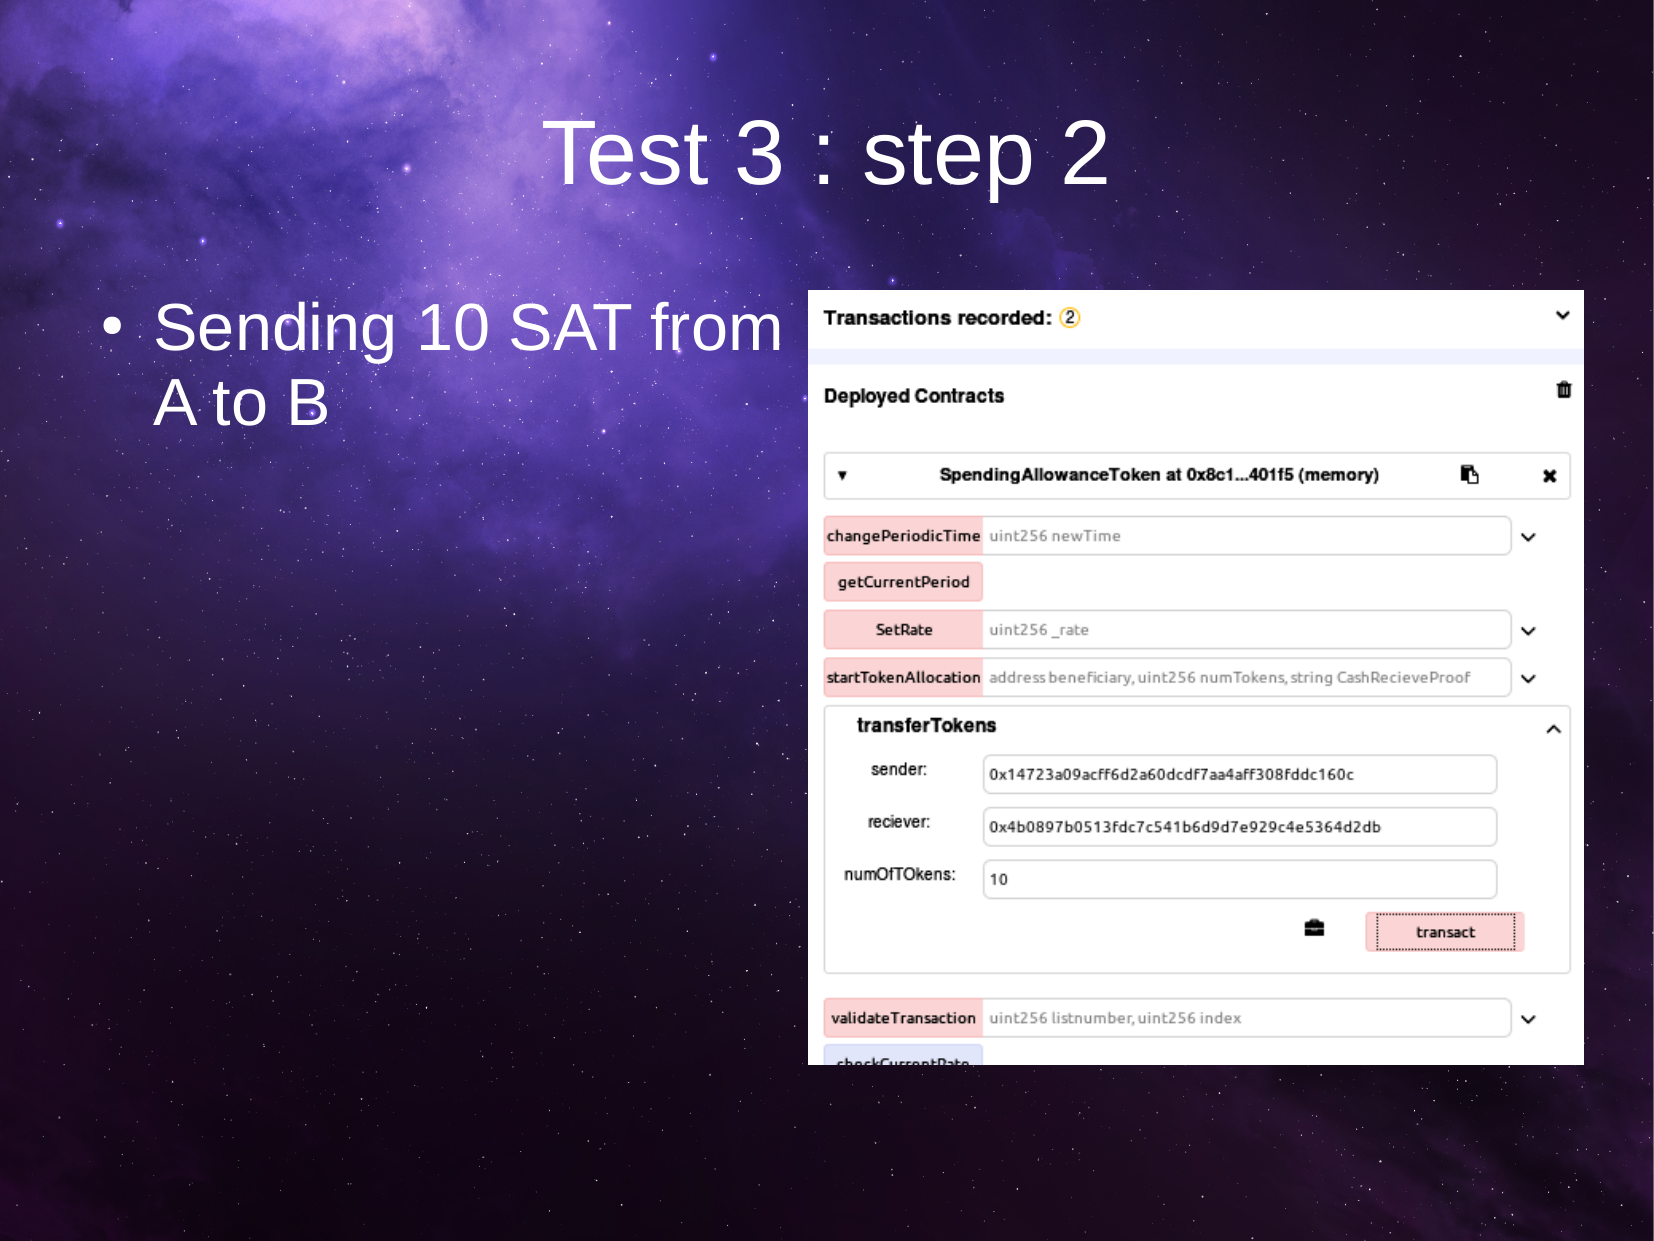

# Test 3 : step 2
Sending 10 SAT from A to B